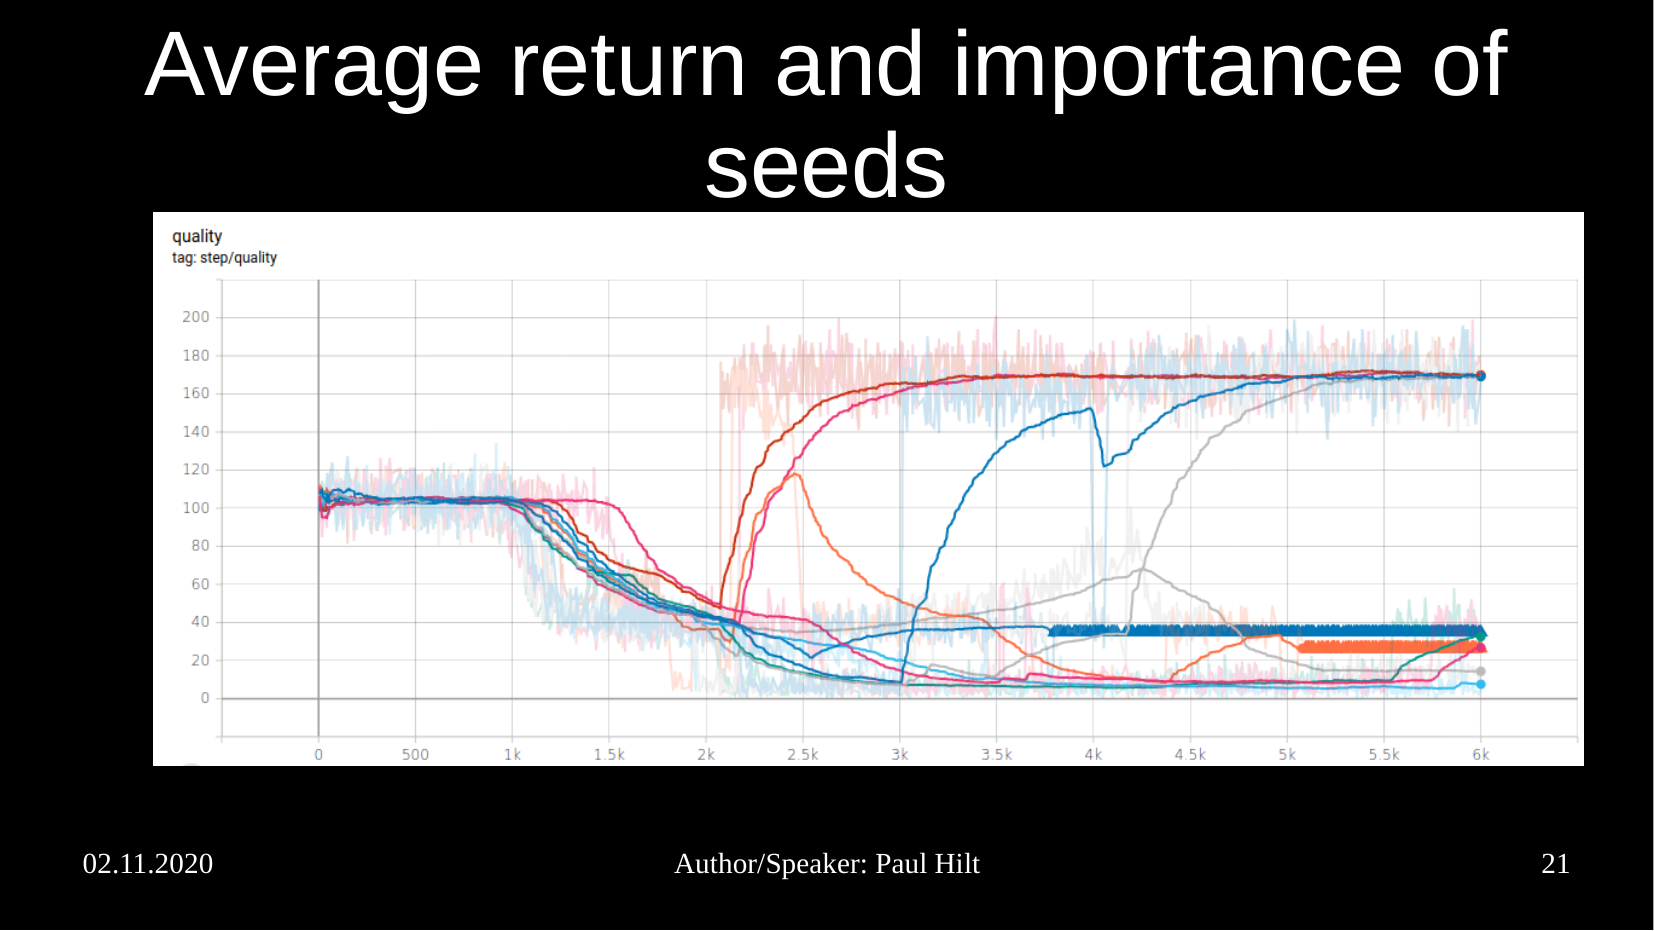

# Average return and importance of seeds
21